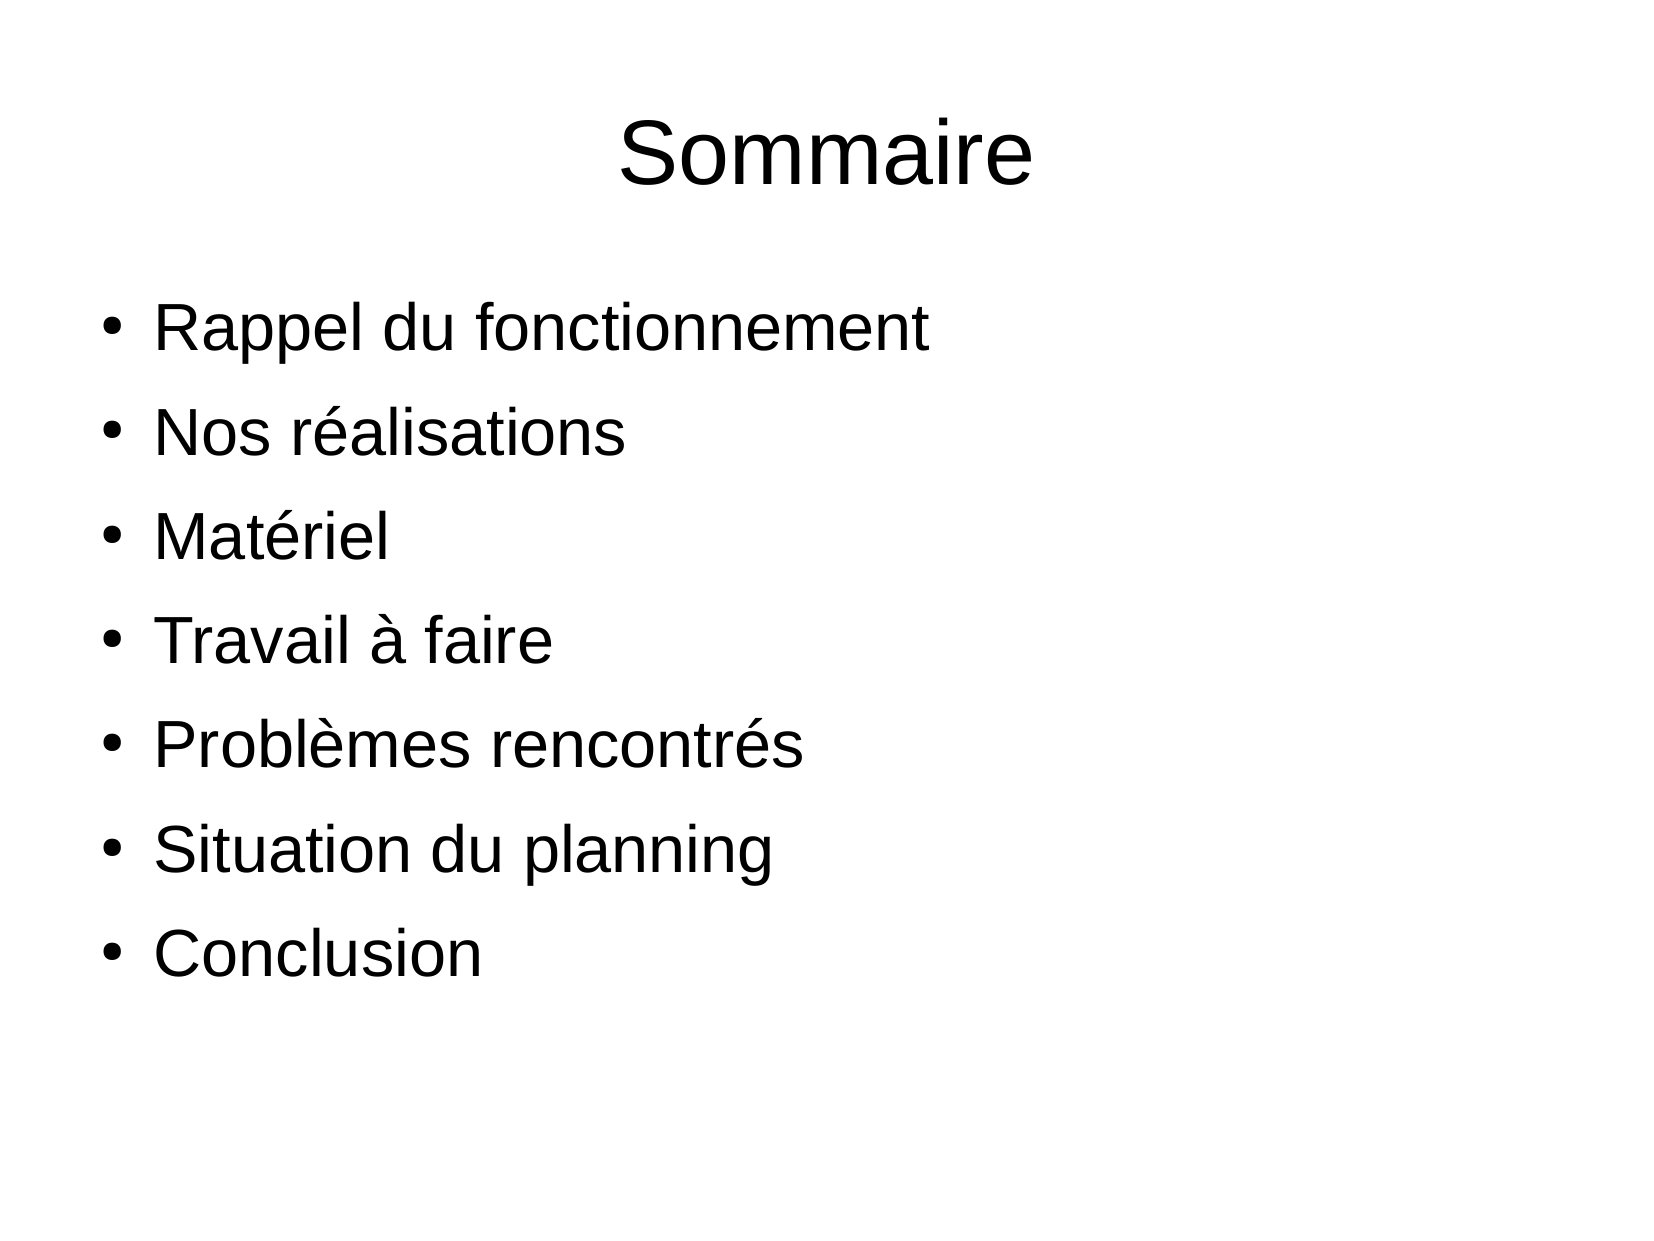

# Sommaire
Rappel du fonctionnement
Nos réalisations
Matériel
Travail à faire
Problèmes rencontrés
Situation du planning
Conclusion